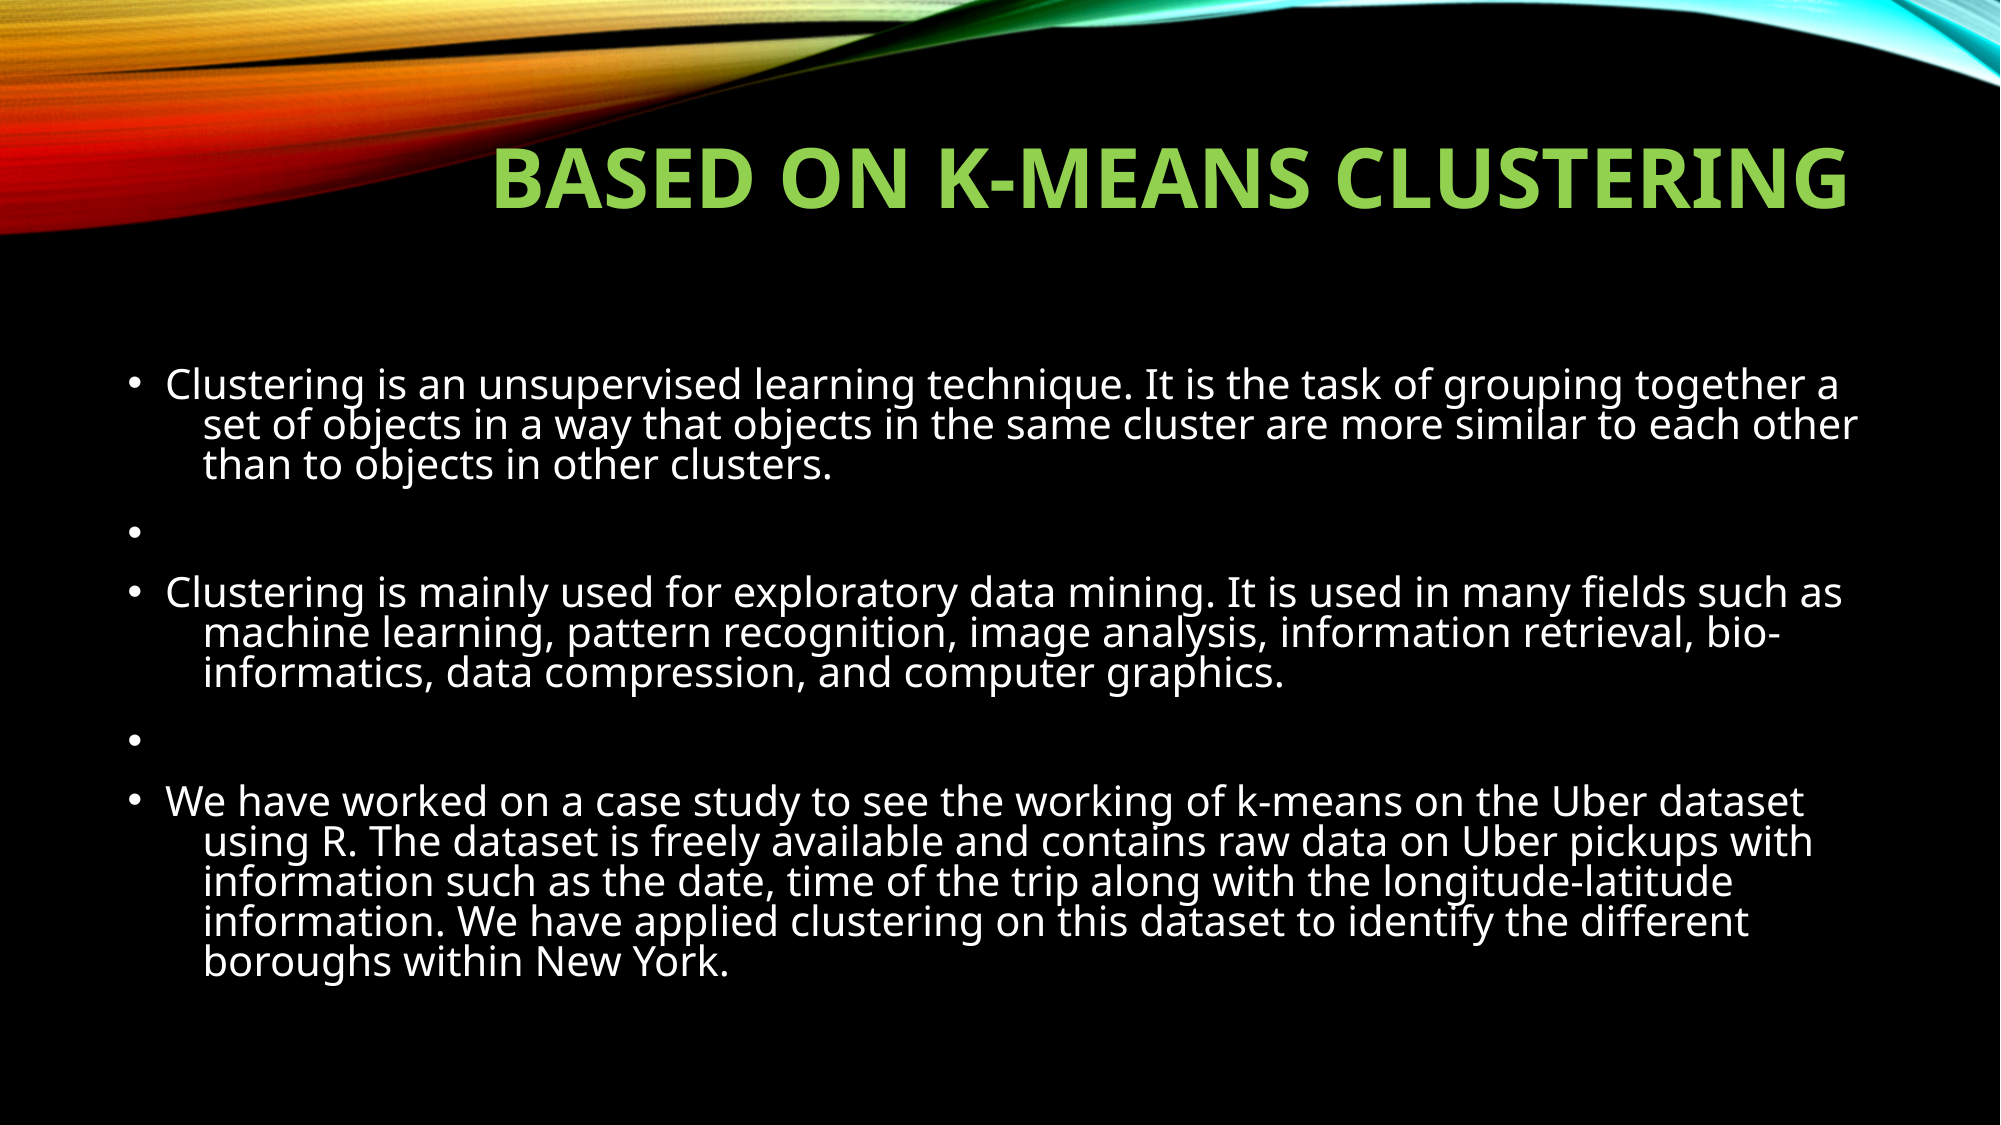

# BASed on K-Means Clustering
Clustering is an unsupervised learning technique. It is the task of grouping together a set of objects in a way that objects in the same cluster are more similar to each other than to objects in other clusters.
Clustering is mainly used for exploratory data mining. It is used in many fields such as machine learning, pattern recognition, image analysis, information retrieval, bio-informatics, data compression, and computer graphics.
We have worked on a case study to see the working of k-means on the Uber dataset using R. The dataset is freely available and contains raw data on Uber pickups with information such as the date, time of the trip along with the longitude-latitude information. We have applied clustering on this dataset to identify the different boroughs within New York.